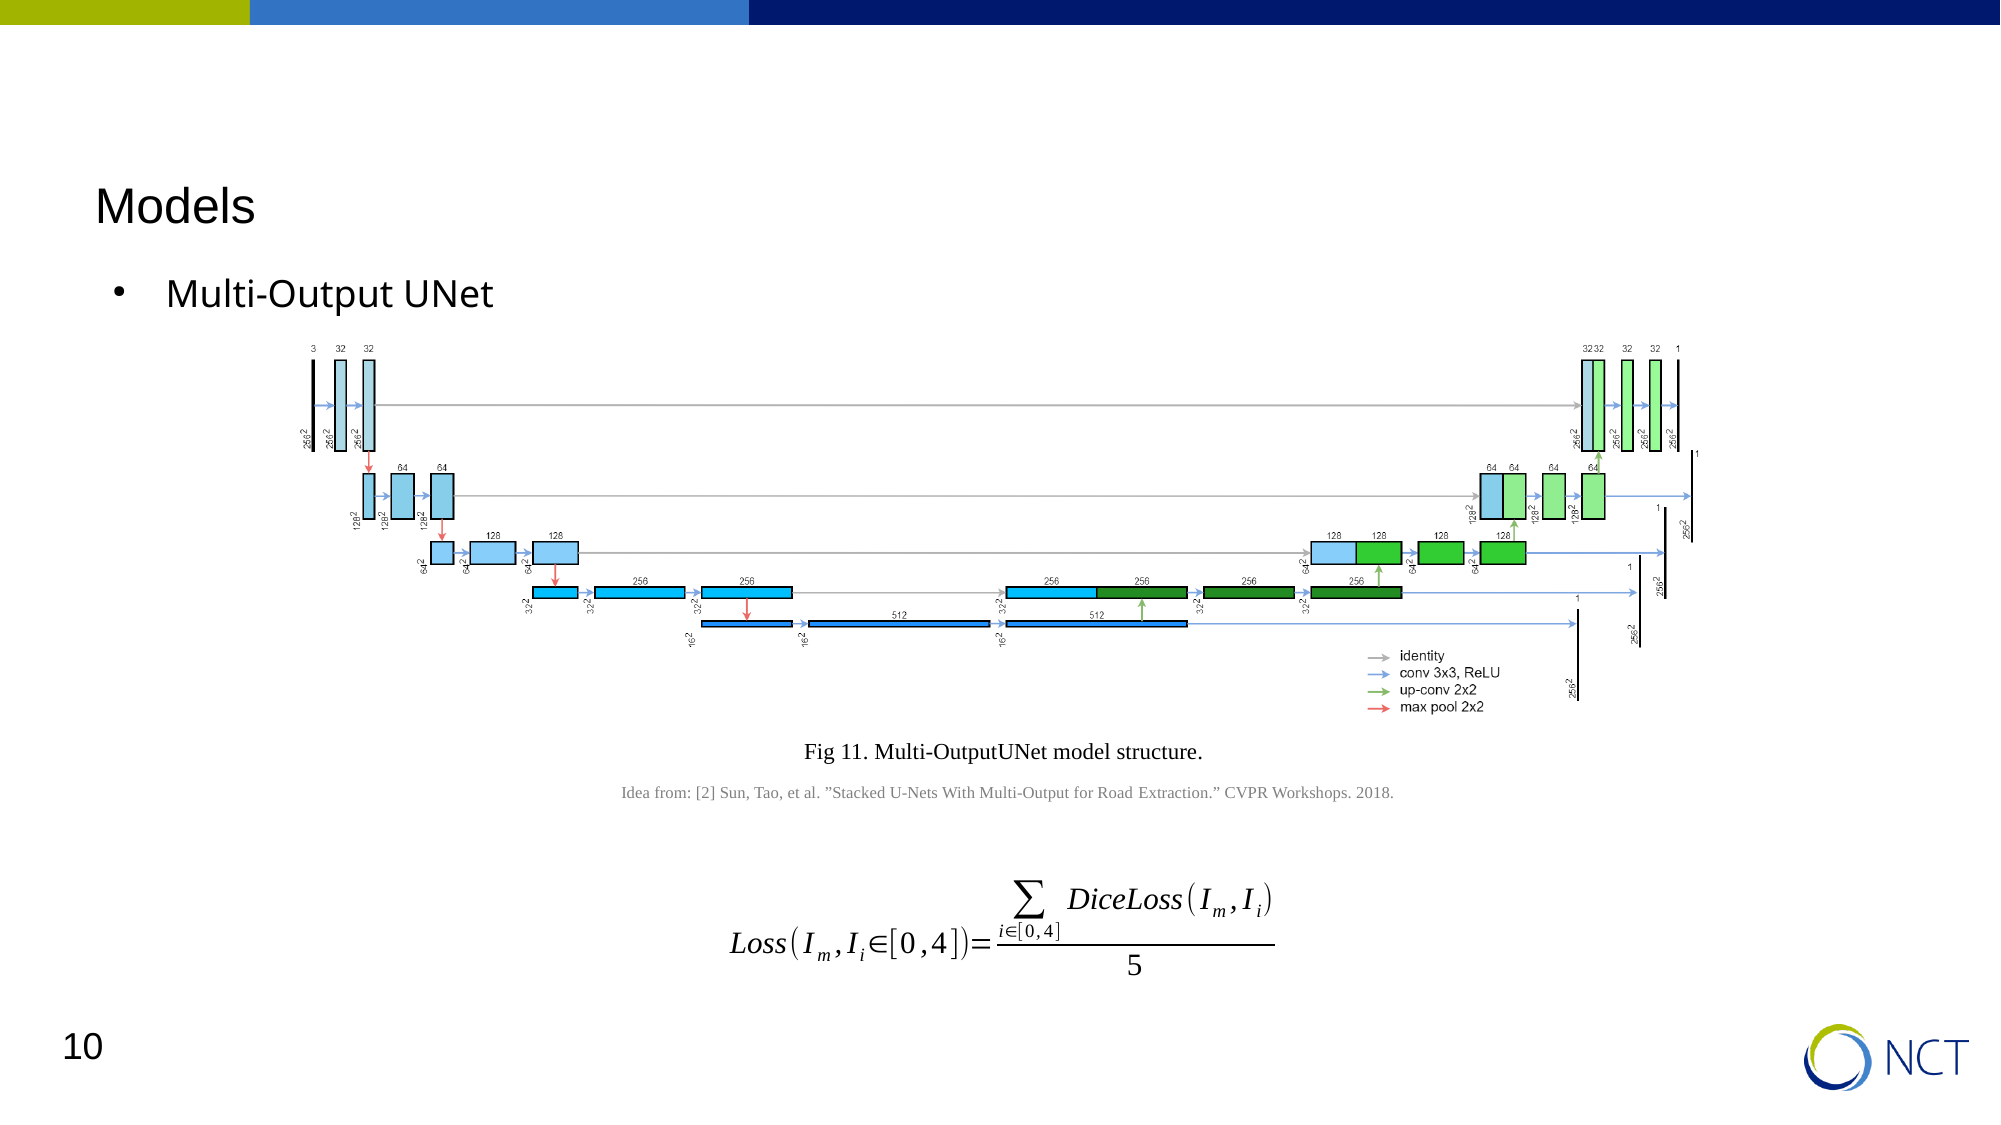

# Models
Multi-Output UNet
Fig 11. Multi-OutputUNet model structure.
 Idea from: [2] Sun, Tao, et al. ”Stacked U-Nets With Multi-Output for Road Extraction.” CVPR Workshops. 2018.